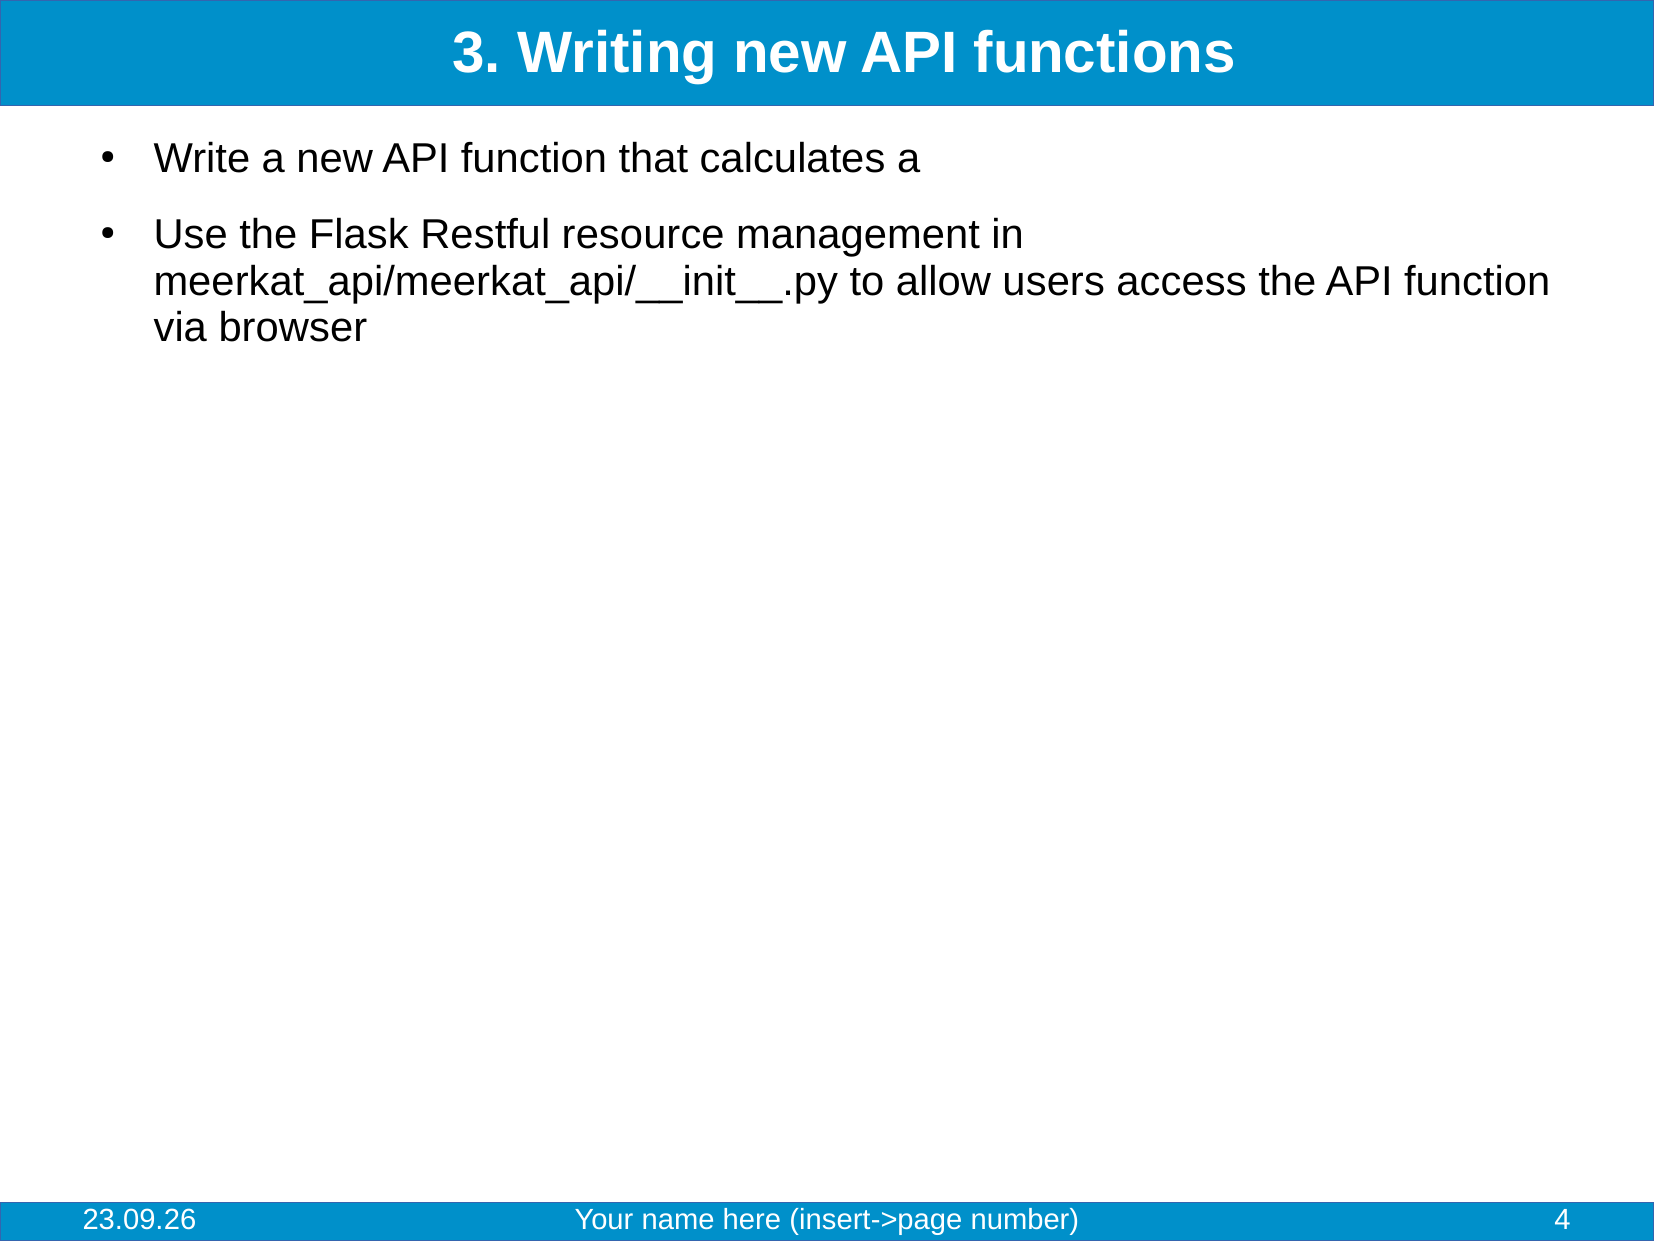

# 3. Writing new API functions
Write a new API function that calculates a
Use the Flask Restful resource management in meerkat_api/meerkat_api/__init__.py to allow users access the API function via browser
Your name here (insert->page number)
4